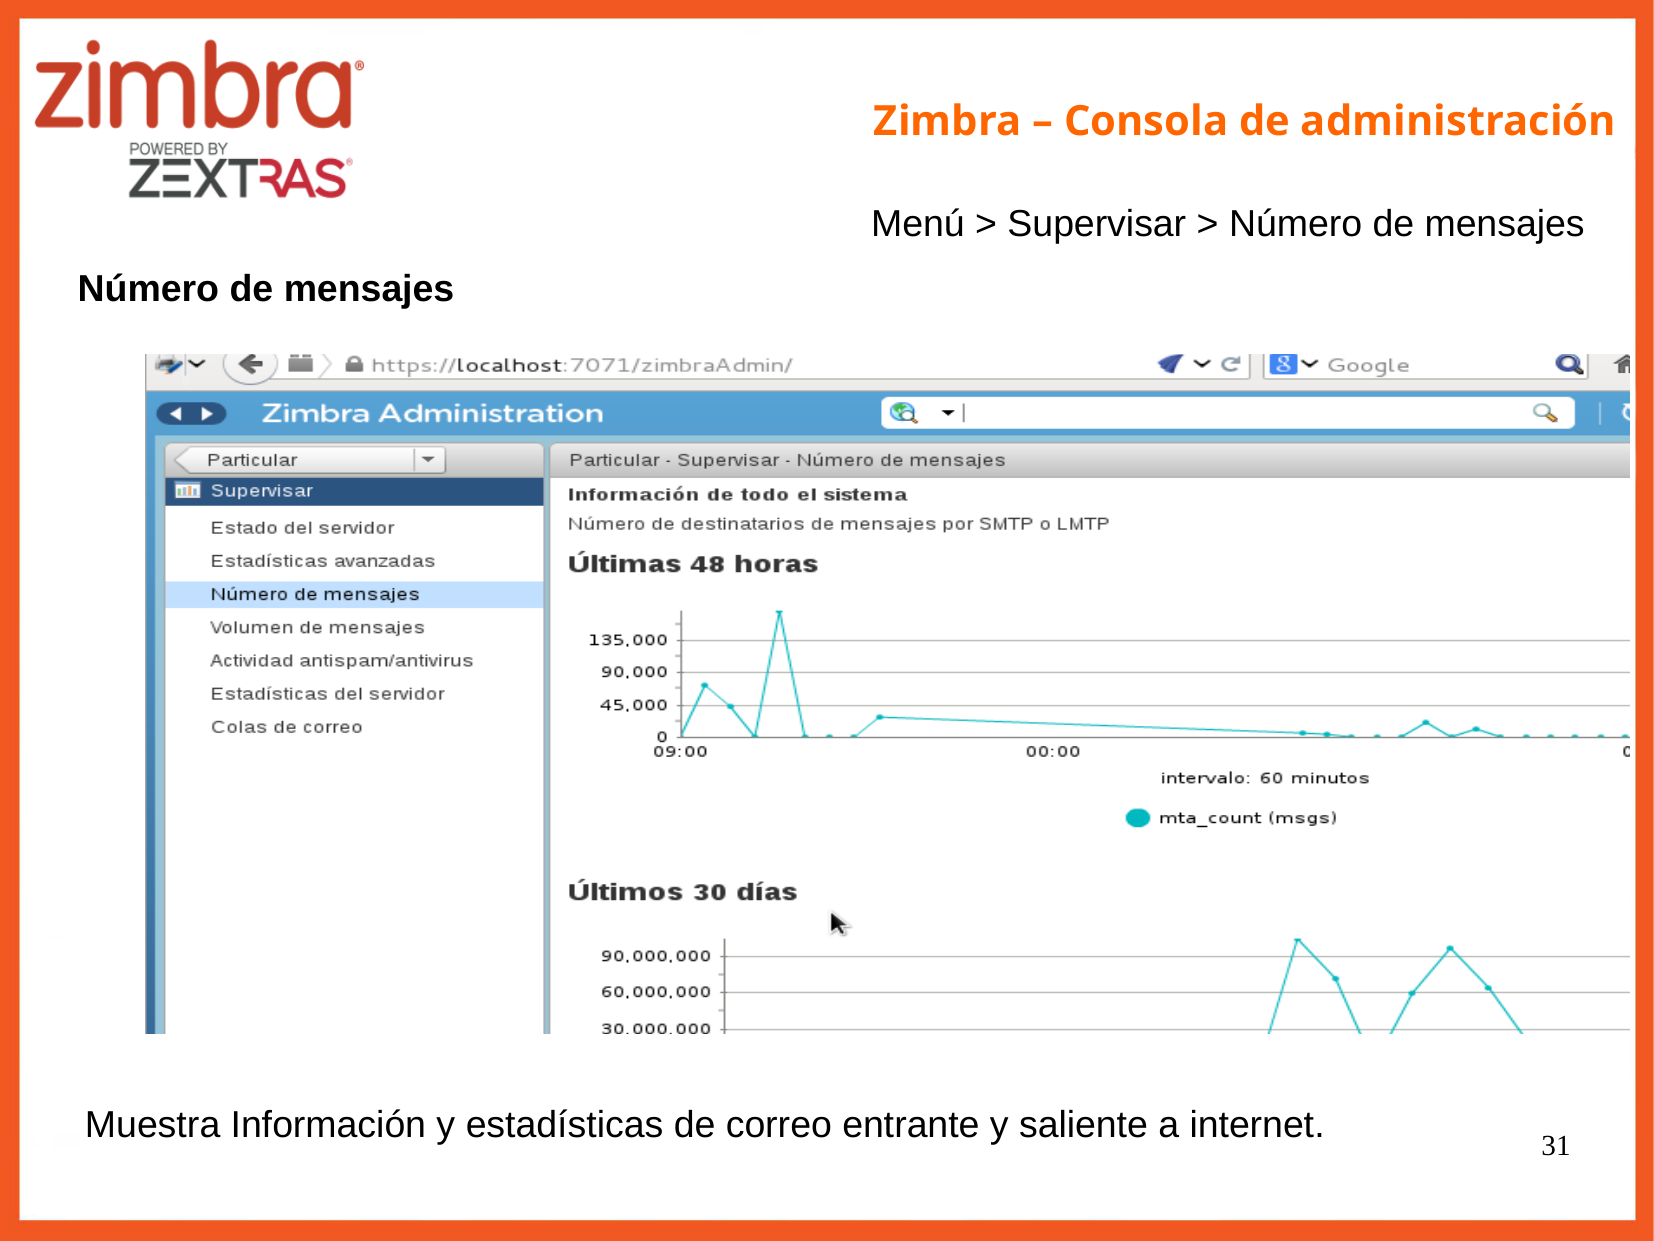

Zimbra – Consola de administración
Menú > Supervisar > Número de mensajes
Número de mensajes
Muestra Información y estadísticas de correo entrante y saliente a internet.
31